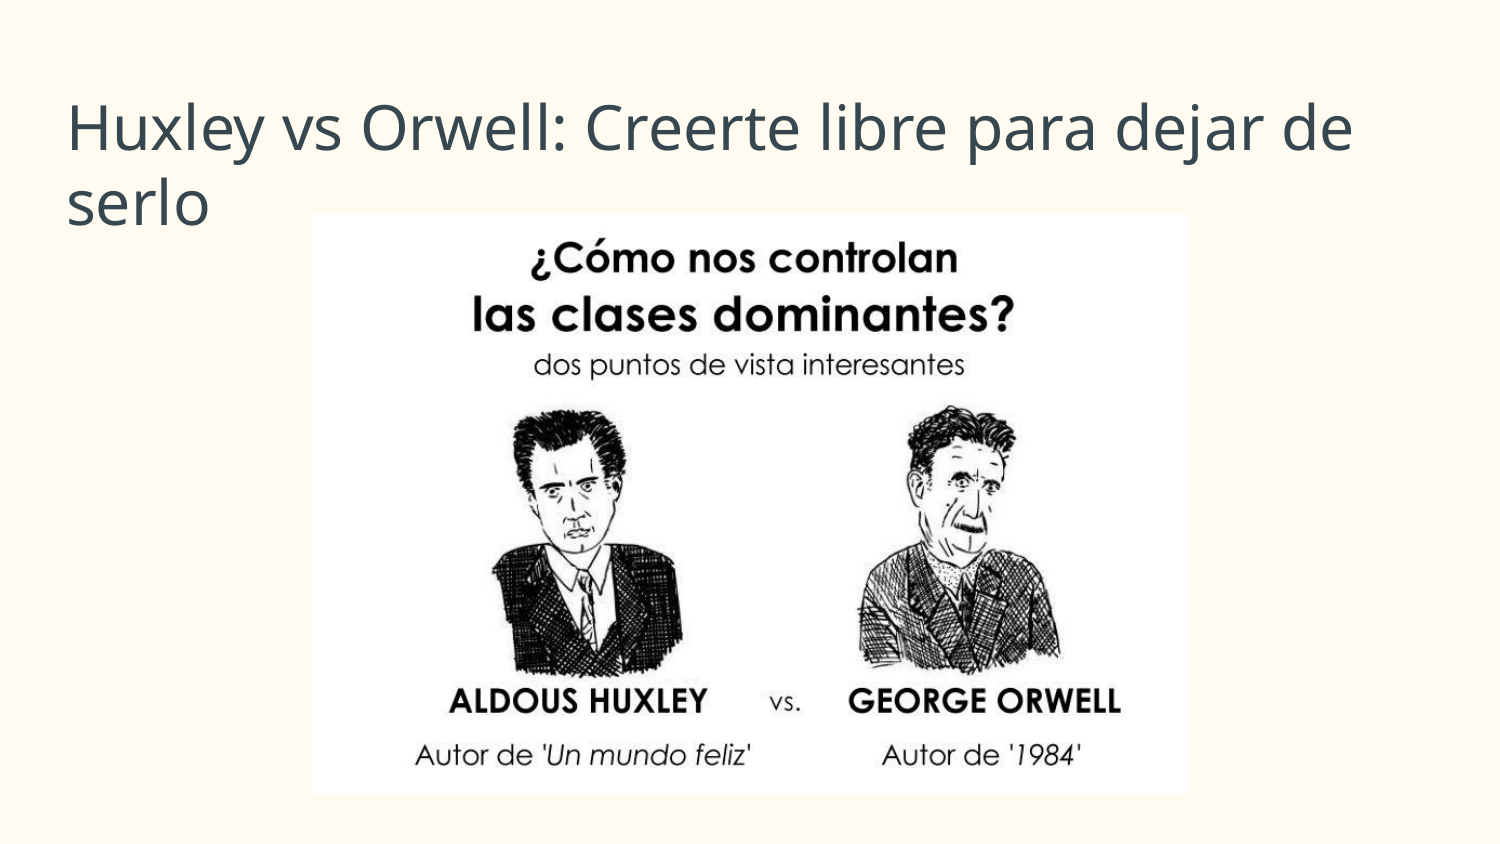

# Huxley vs Orwell: Creerte libre para dejar de serlo